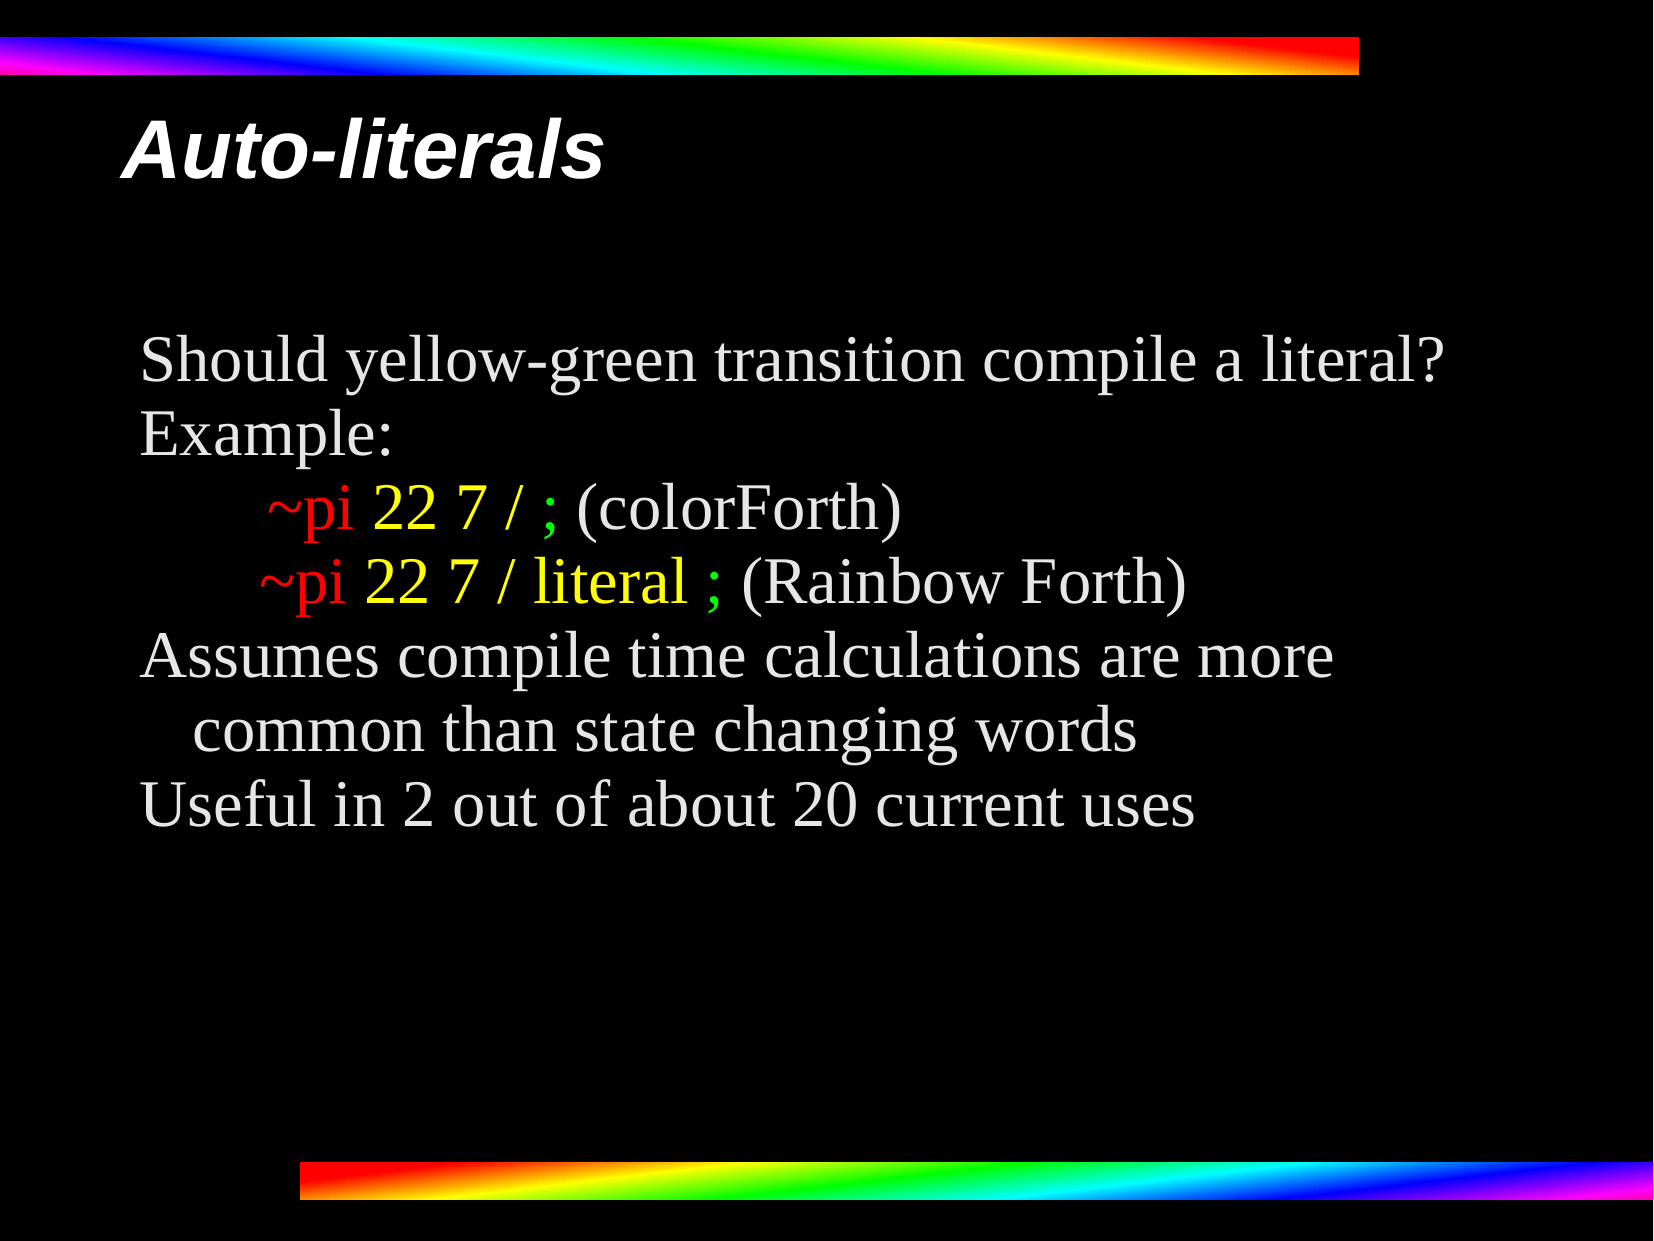

# Auto-literals
Should yellow-green transition compile a literal?
Example:
	~pi 22 7 / ; (colorForth)
 ~pi 22 7 / literal ; (Rainbow Forth)
Assumes compile time calculations are more common than state changing words
Useful in 2 out of about 20 current uses